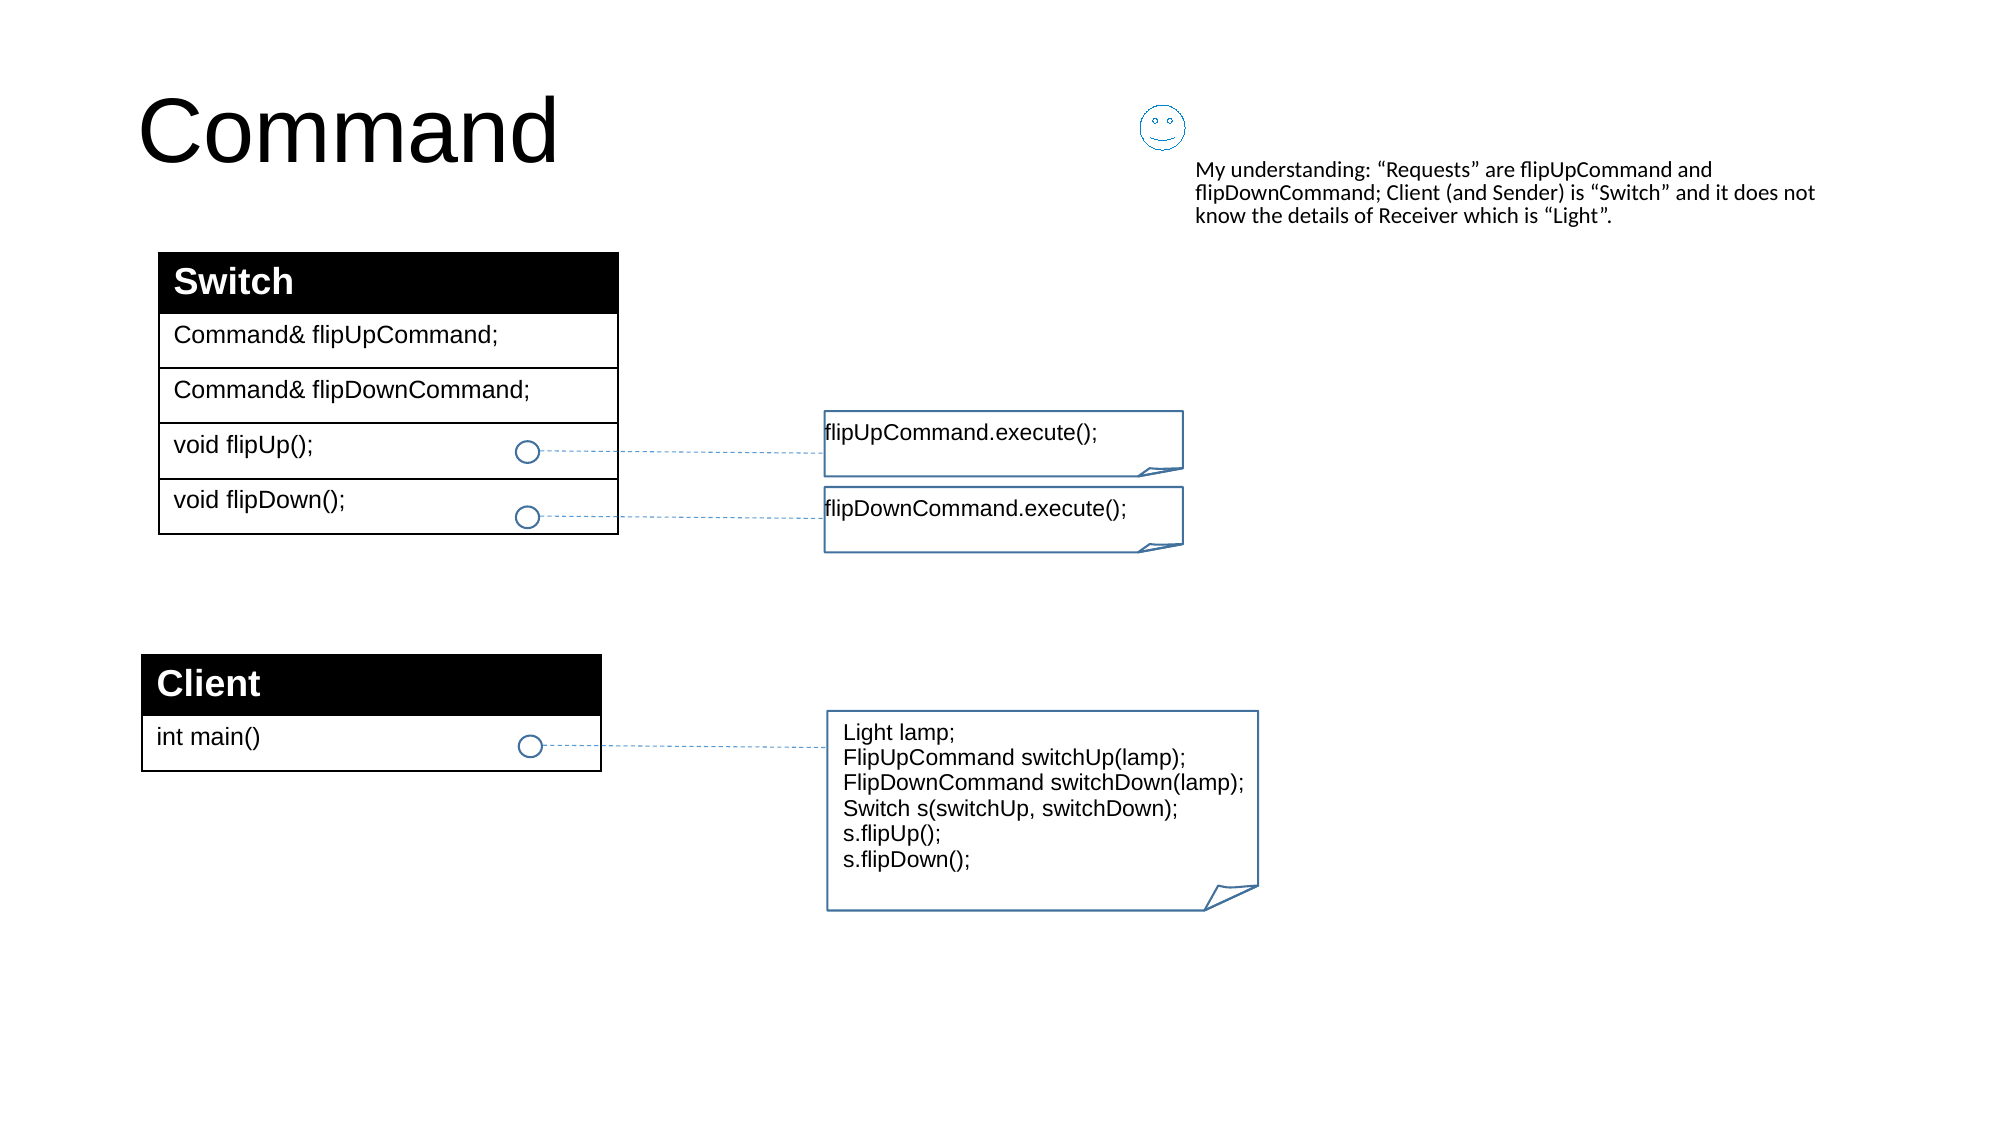

# Command
My understanding: “Requests” are flipUpCommand and flipDownCommand; Client (and Sender) is “Switch” and it does not know the details of Receiver which is “Light”.
| Switch |
| --- |
| Command& flipUpCommand; |
| Command& flipDownCommand; |
| void flipUp(); |
| void flipDown(); |
flipUpCommand.execute();
flipDownCommand.execute();
| Client |
| --- |
| int main() |
Light lamp;
FlipUpCommand switchUp(lamp);
FlipDownCommand switchDown(lamp);
Switch s(switchUp, switchDown);
s.flipUp();
s.flipDown();